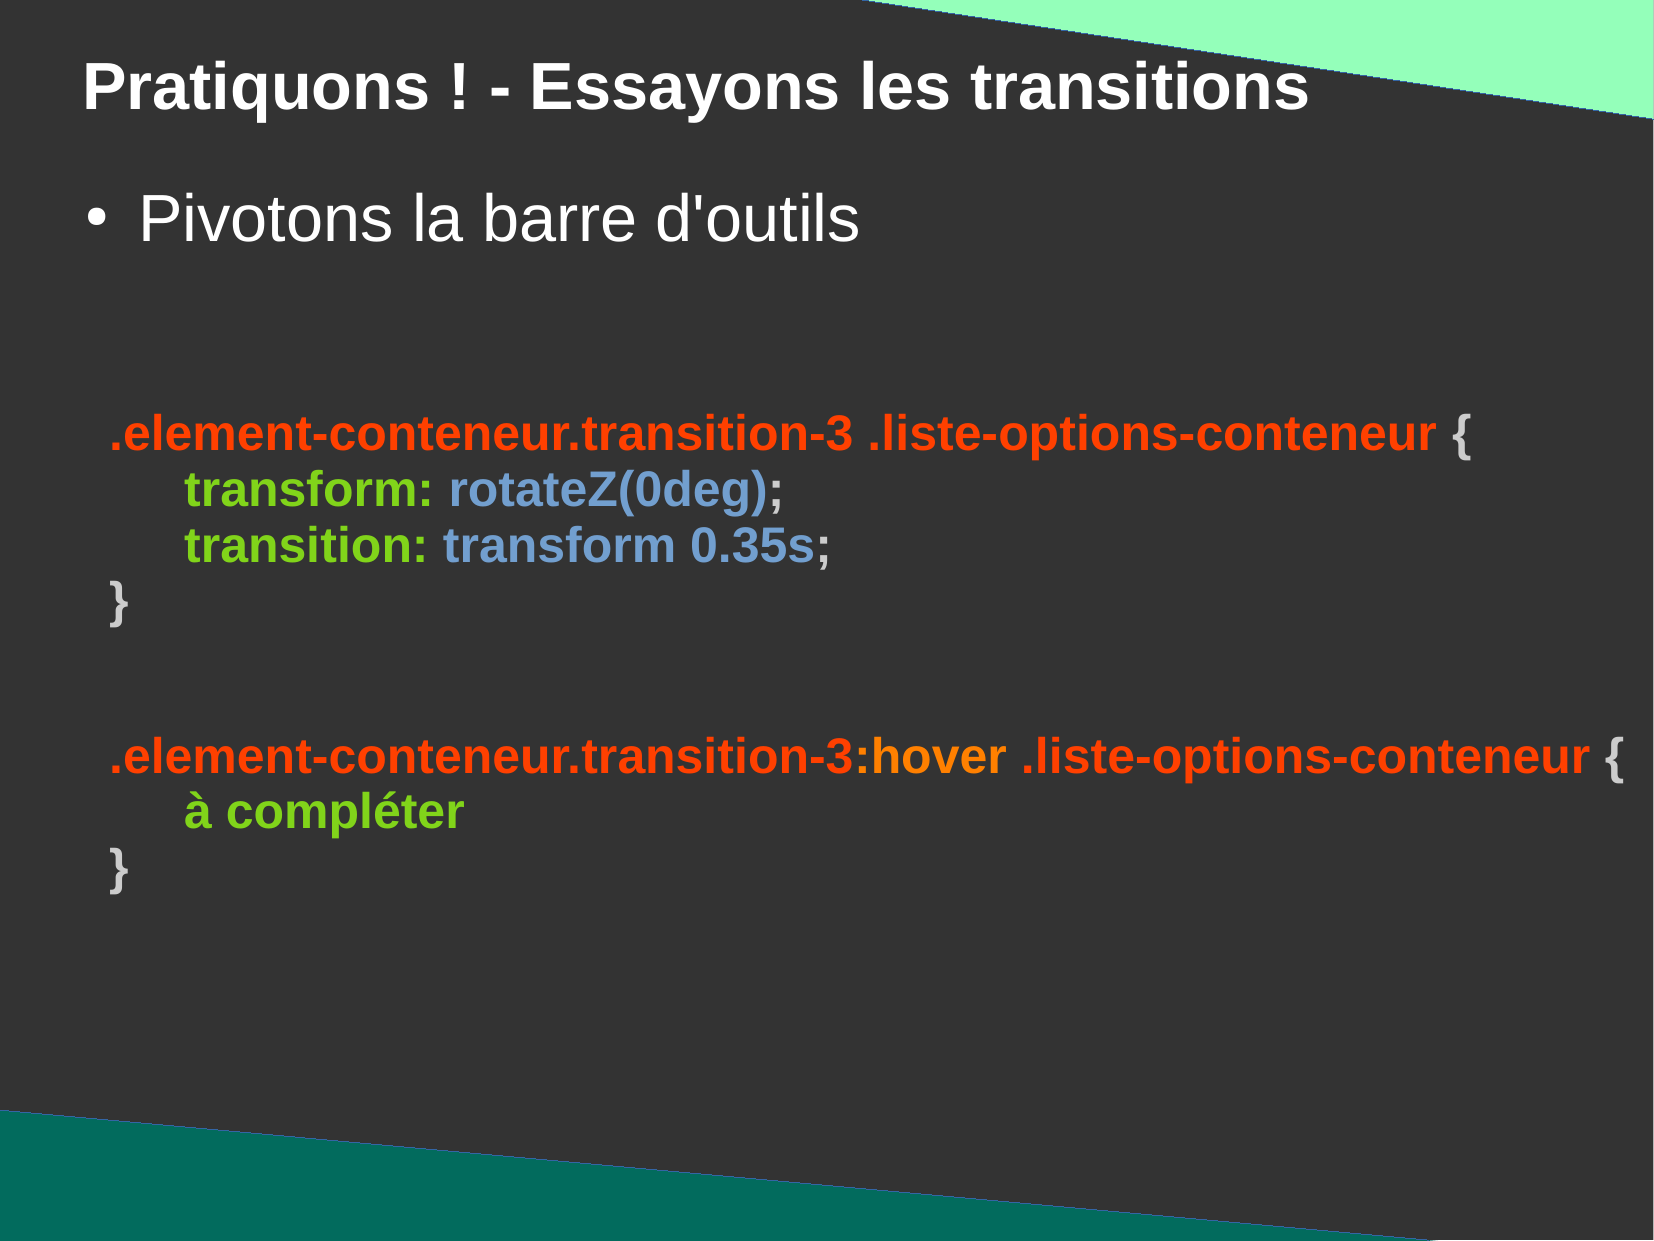

# Pratiquons ! - Essayons les transitions
Pivotons la barre d'outils
.element-conteneur.transition-3 .liste-options-conteneur {
	transform: rotateZ(0deg);
 	transition: transform 0.35s;
}
.element-conteneur.transition-3:hover .liste-options-conteneur {
	à compléter
}